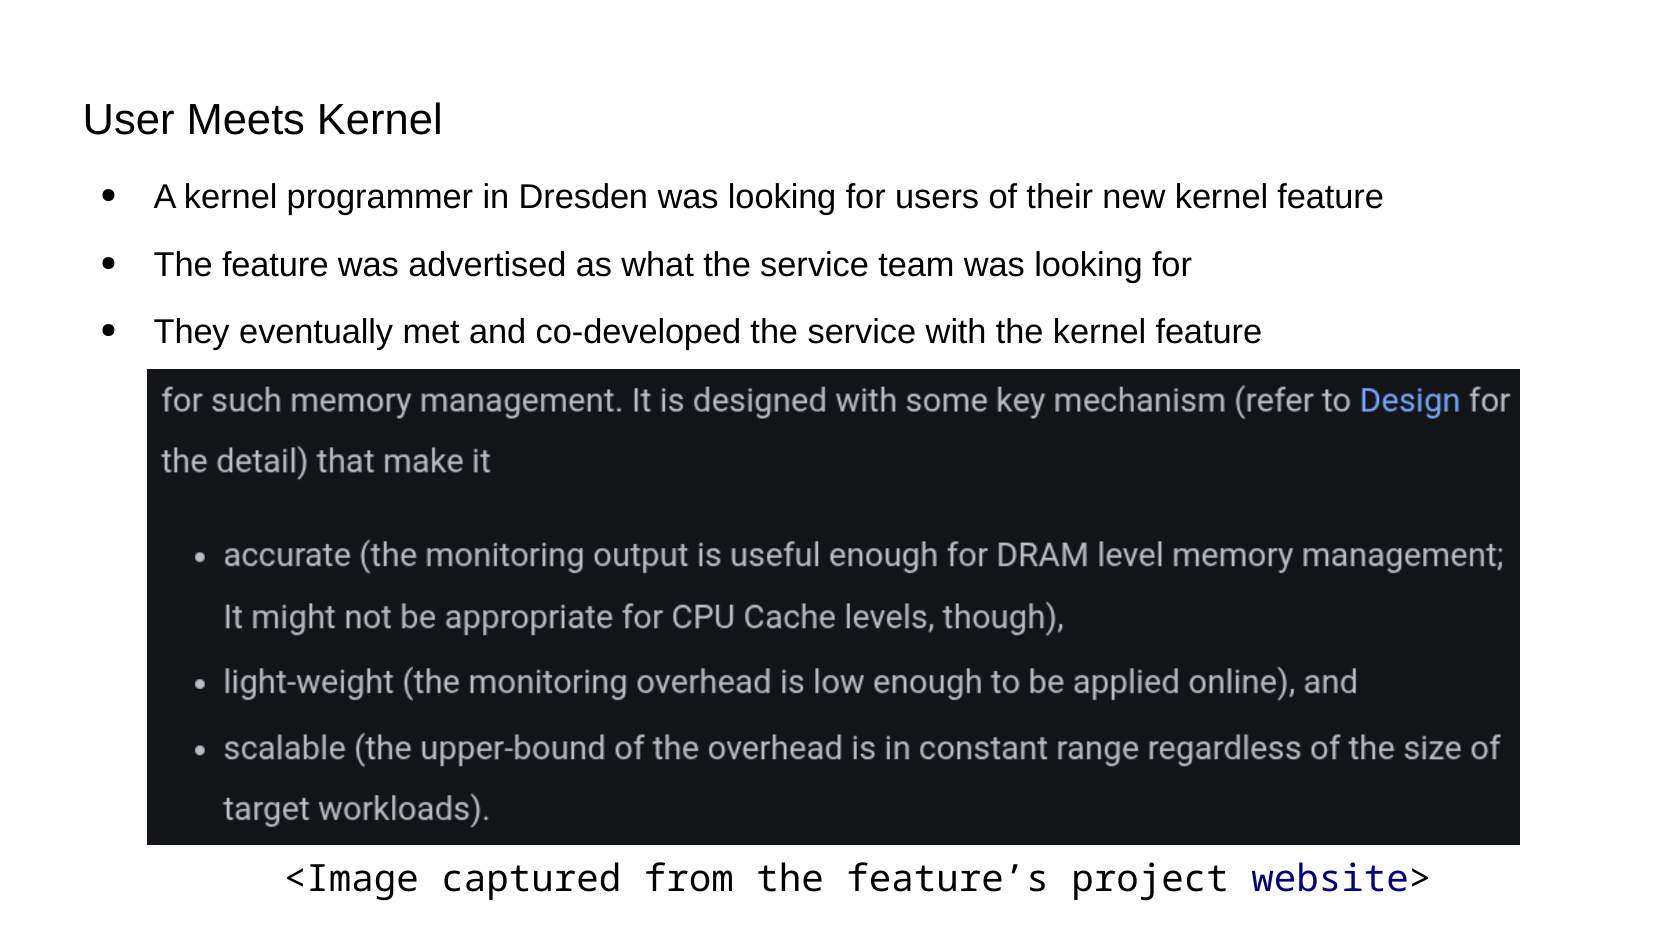

# User Meets Kernel
A kernel programmer in Dresden was looking for users of their new kernel feature
The feature was advertised as what the service team was looking for
They eventually met and co-developed the service with the kernel feature
<Image captured from the feature’s project website>